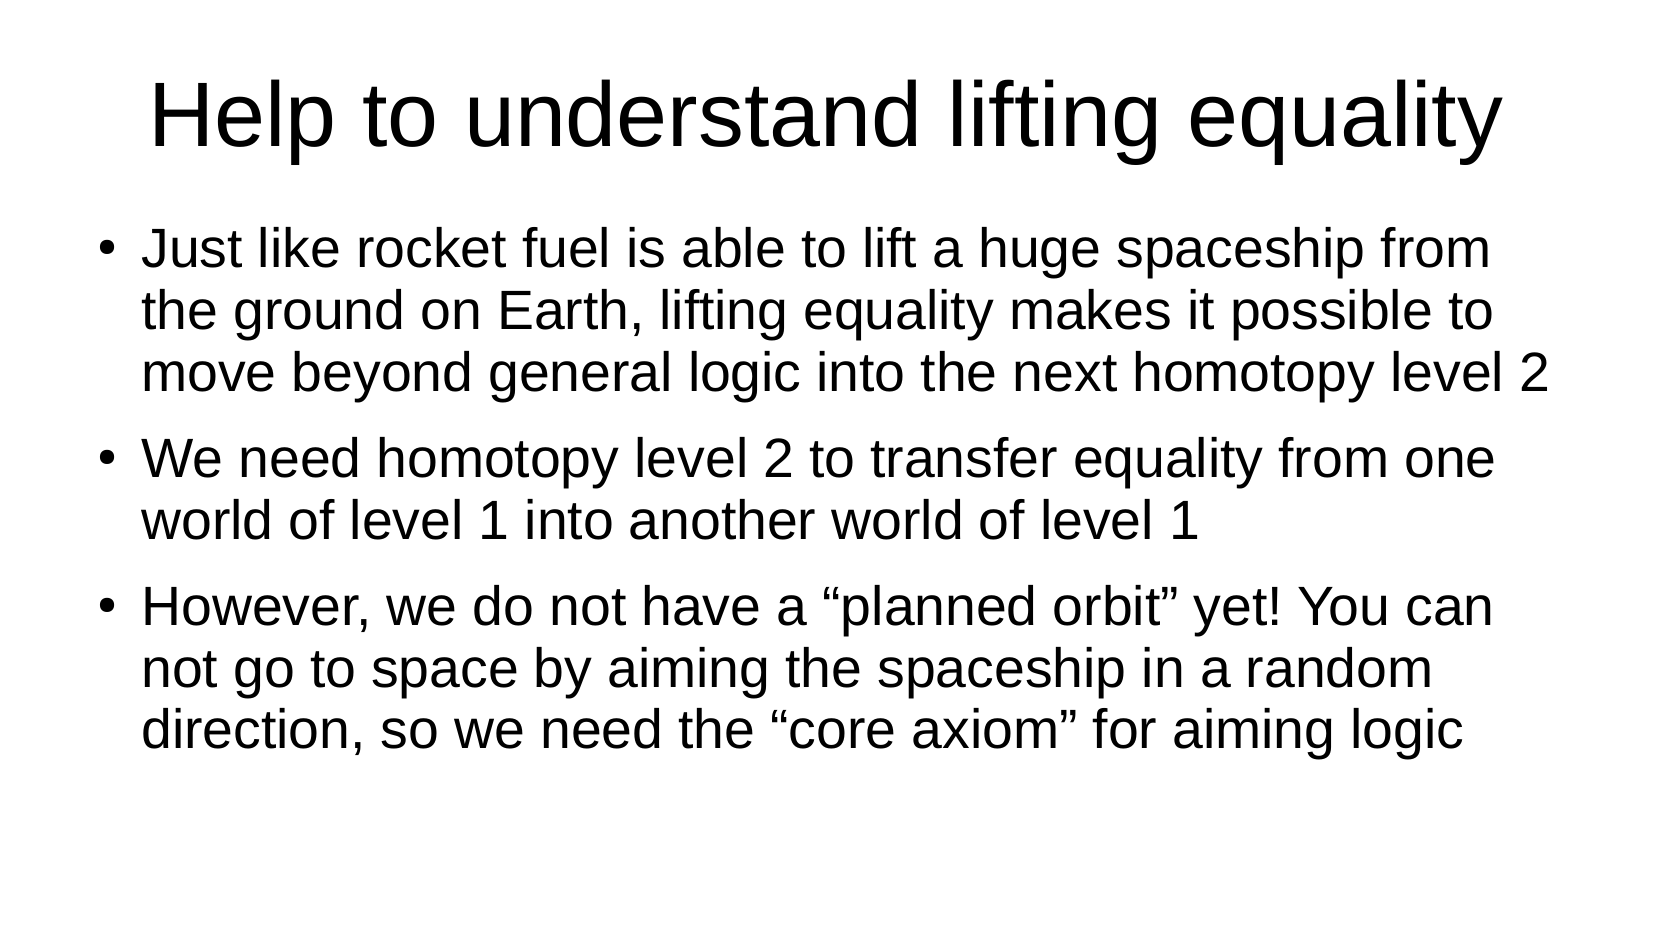

# Help to understand lifting equality
Just like rocket fuel is able to lift a huge spaceship from the ground on Earth, lifting equality makes it possible to move beyond general logic into the next homotopy level 2
We need homotopy level 2 to transfer equality from one world of level 1 into another world of level 1
However, we do not have a “planned orbit” yet! You can not go to space by aiming the spaceship in a random direction, so we need the “core axiom” for aiming logic